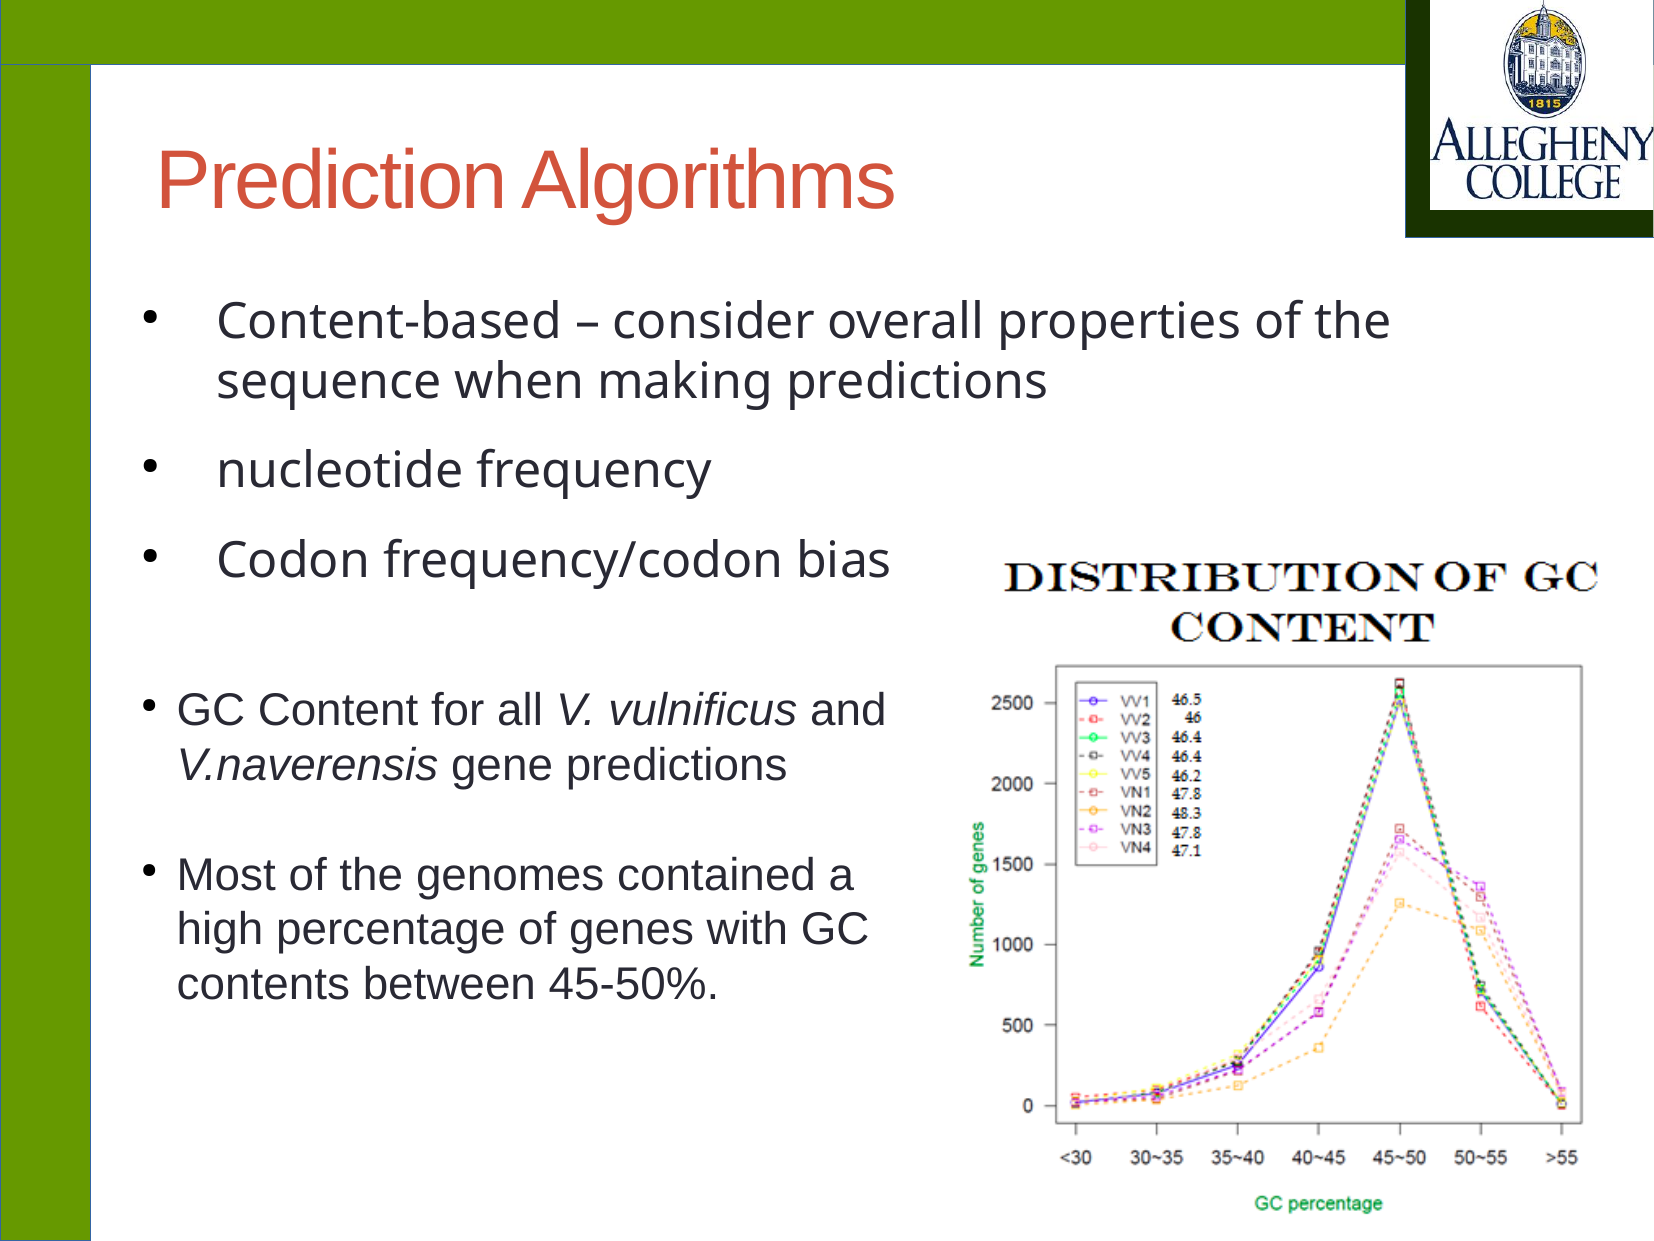

Prediction Algorithms
# Content-based – consider overall properties of the sequence when making predictions
nucleotide frequency
Codon frequency/codon bias
GC Content for all V. vulnificus and V.naverensis gene predictions
Most of the genomes contained a high percentage of genes with GC contents between 45-50%.